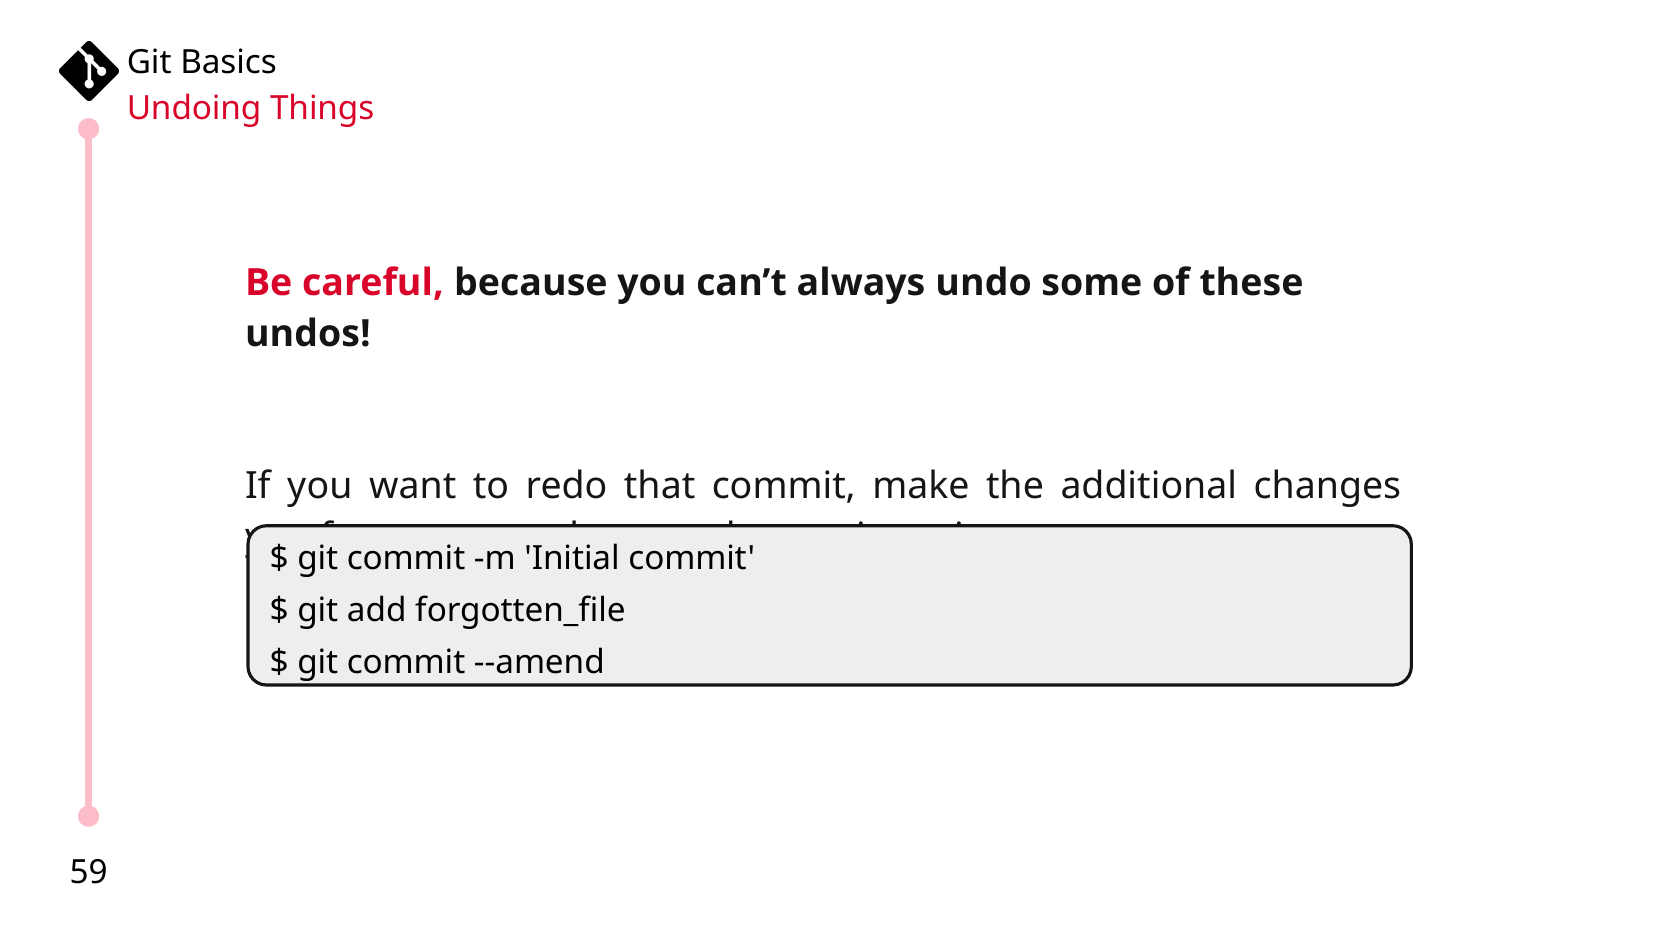

Git Basics
Undoing Things
Be careful, because you can’t always undo some of these undos!
If you want to redo that commit, make the additional changes you forgot, stage them, and commit again:
$ git commit -m 'Initial commit'
$ git add forgotten_file
$ git commit --amend
59